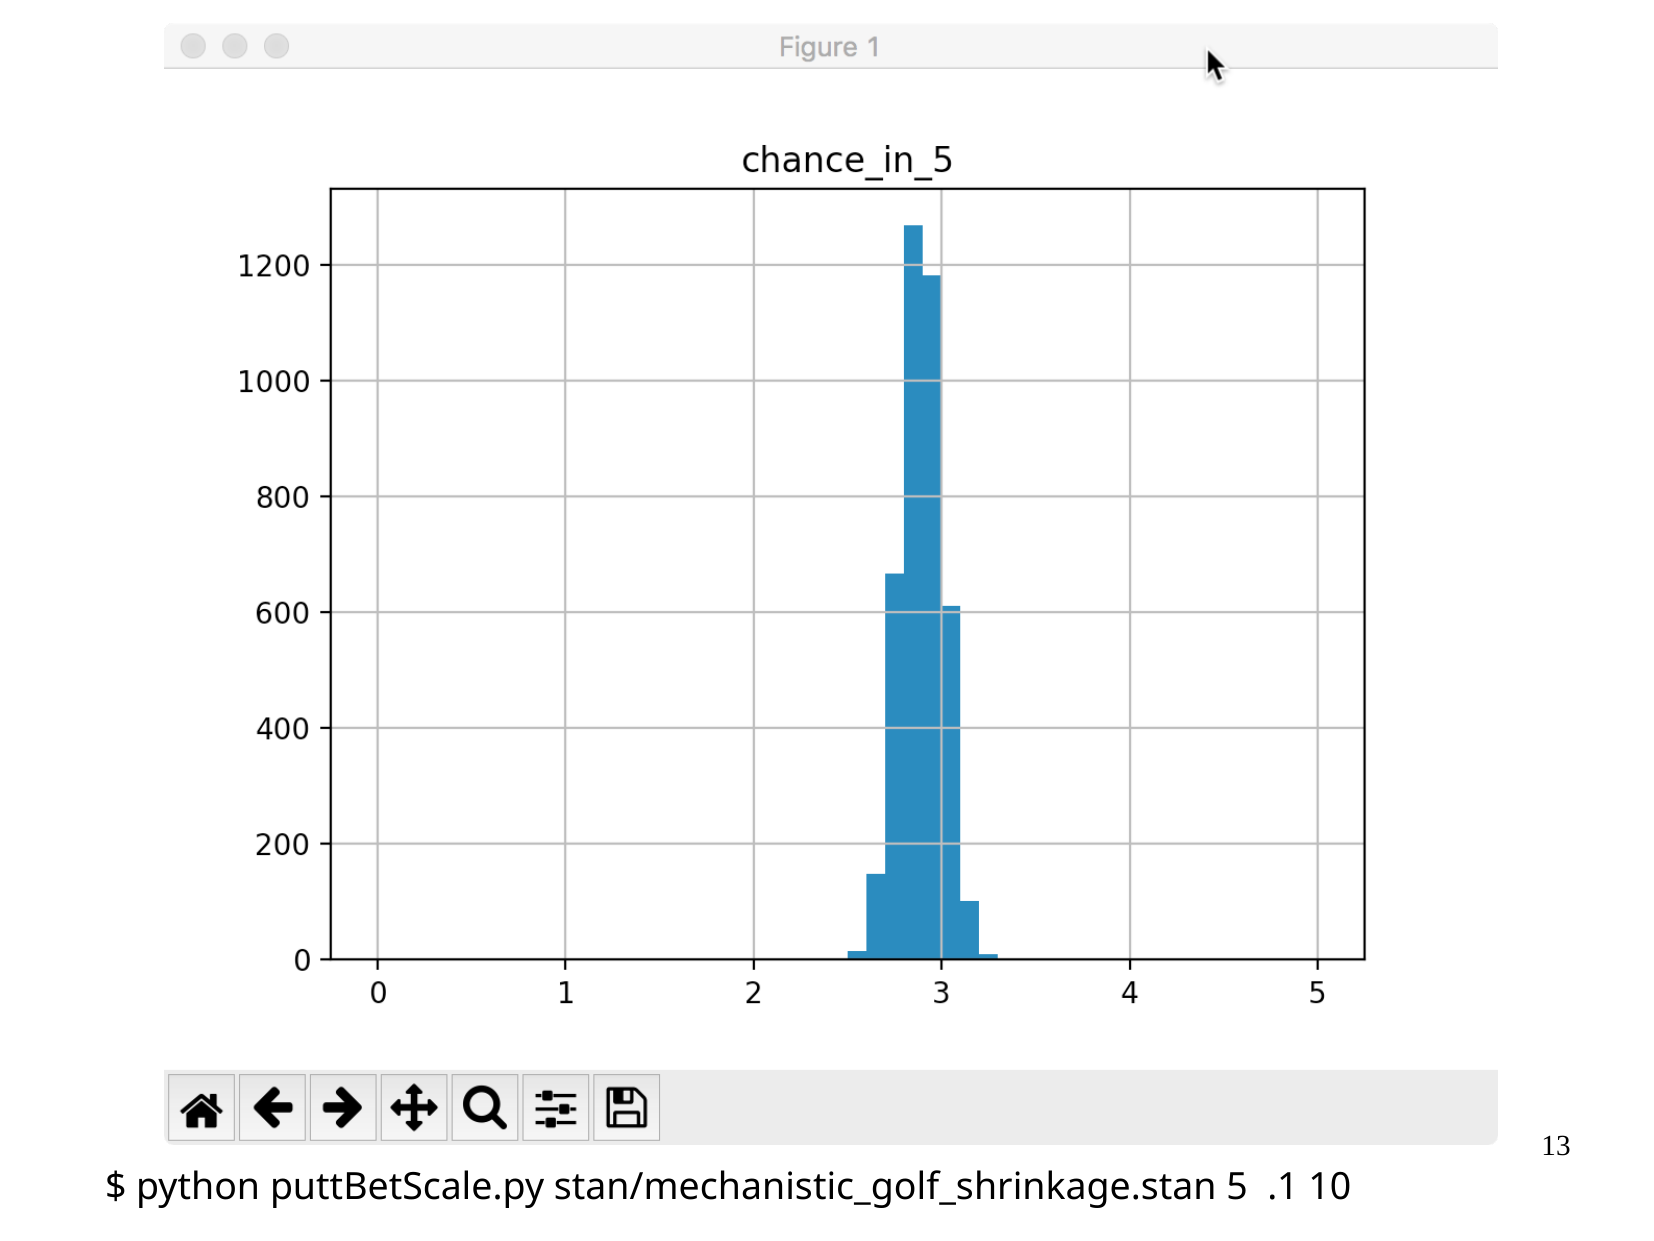

13
# $ python puttBetScale.py stan/mechanistic_golf_shrinkage.stan 5 .1 10